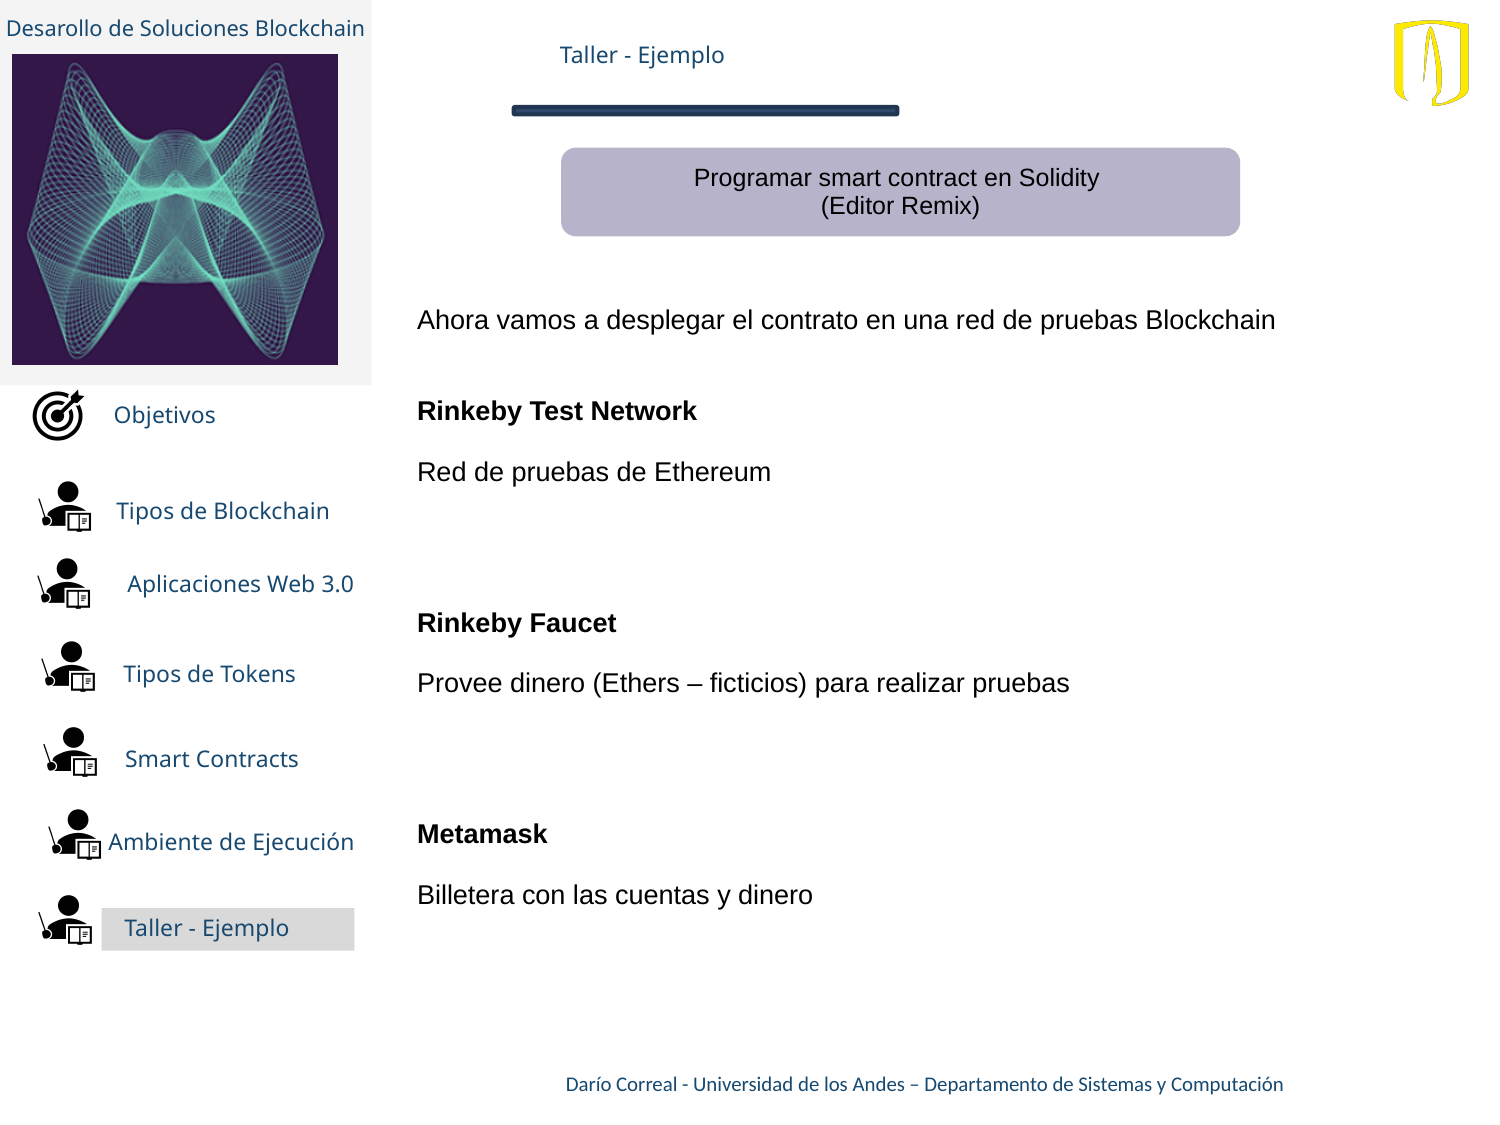

Taller - Ejemplo
Programar smart contract en Solidity
(Editor Remix)
Ahora vamos a desplegar el contrato en una red de pruebas Blockchain
Rinkeby Test Network
Red de pruebas de Ethereum
Rinkeby Faucet
Provee dinero (Ethers – ficticios) para realizar pruebas
Metamask
Billetera con las cuentas y dinero
Objetivos
Tipos de Blockchain
Aplicaciones Web 3.0
Tipos de Tokens
Smart Contracts
 Ambiente de Ejecución
Taller - Ejemplo
Darío Correal - Universidad de los Andes – Departamento de Sistemas y Computación